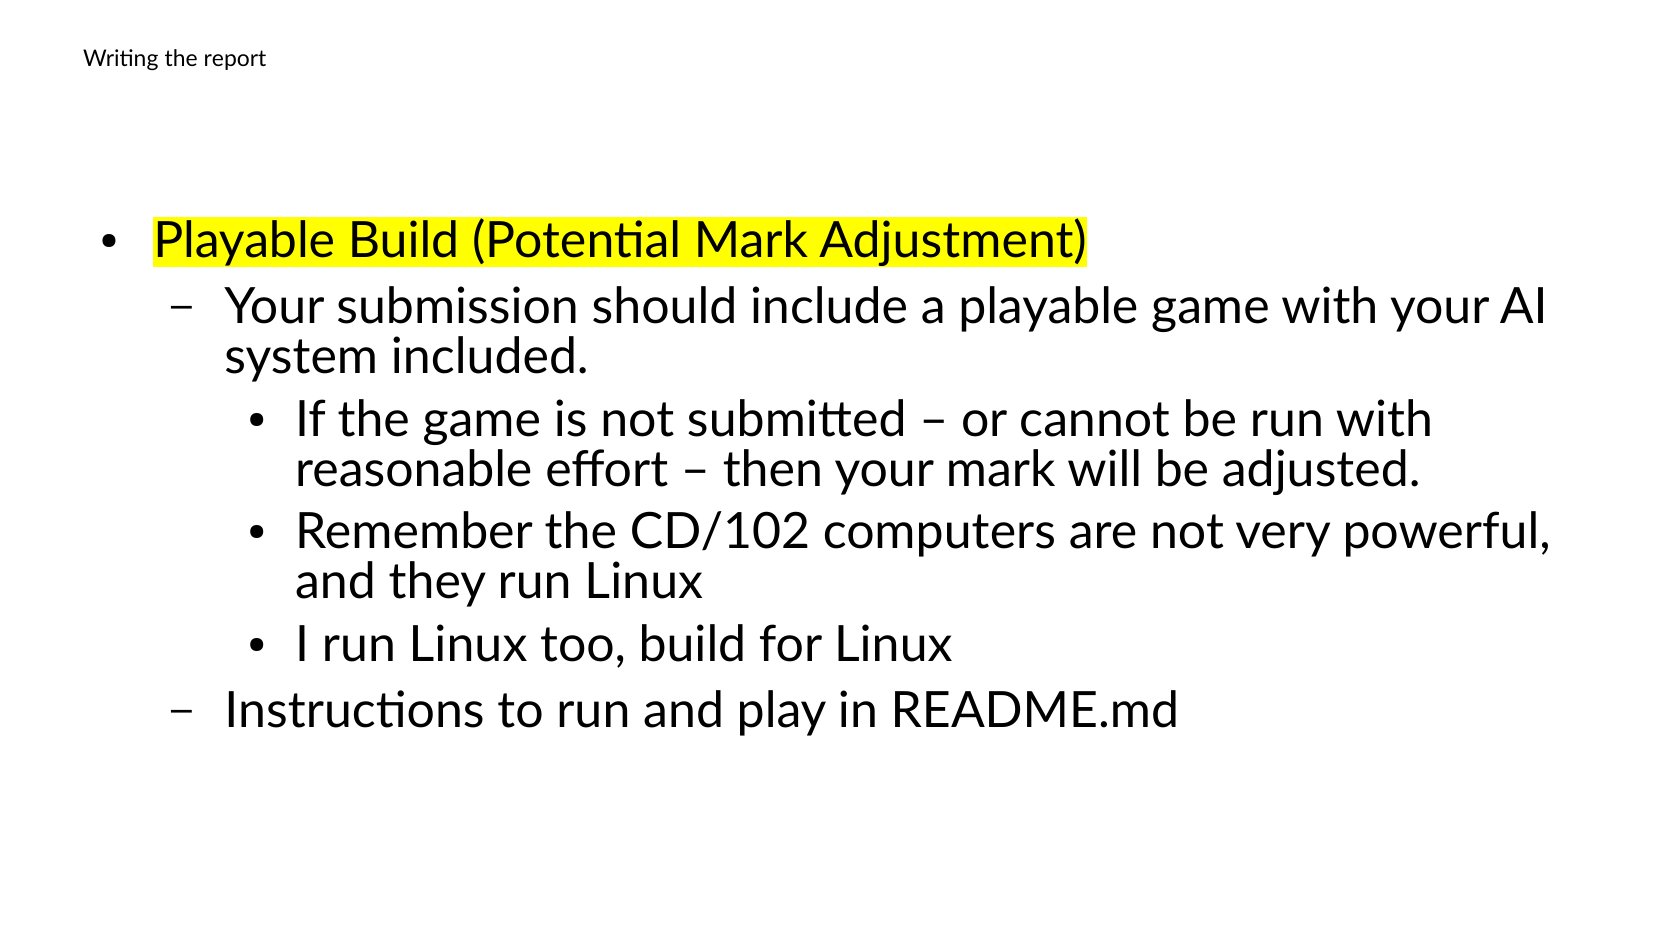

# Writing the report
Playable Build (Potential Mark Adjustment)
Your submission should include a playable game with your AI system included.
If the game is not submitted – or cannot be run with reasonable effort – then your mark will be adjusted.
Remember the CD/102 computers are not very powerful, and they run Linux
I run Linux too, build for Linux
Instructions to run and play in README.md